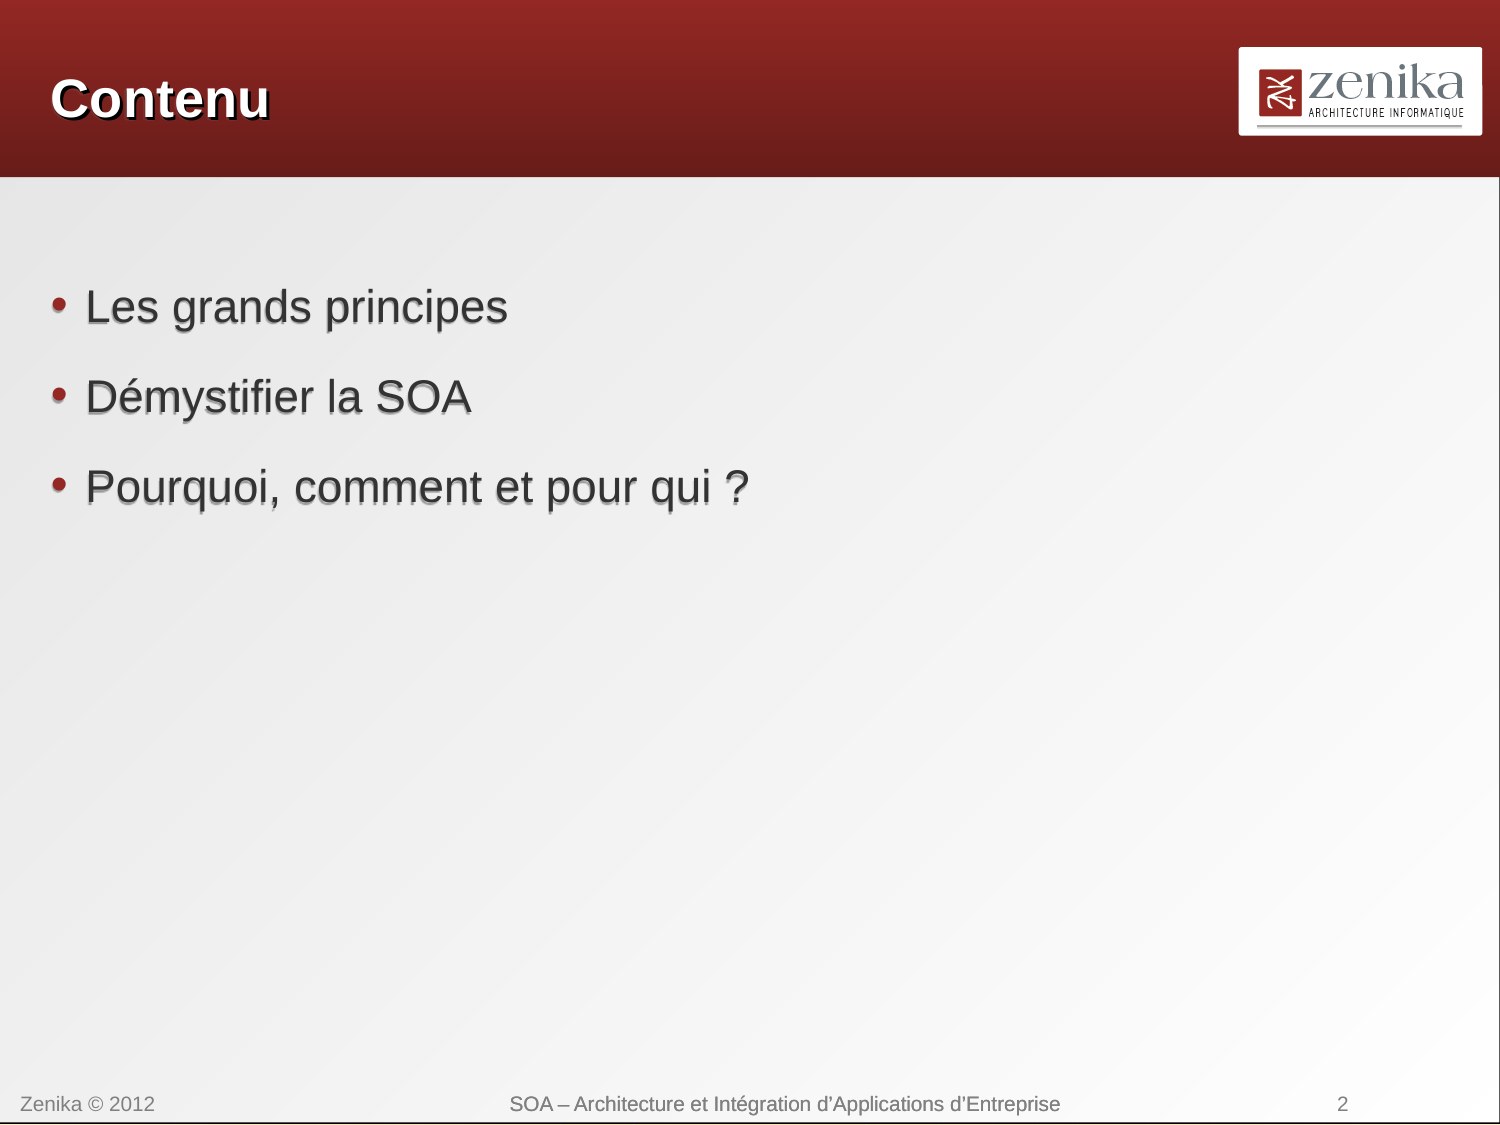

# Contenu
Les grands principes
Démystifier la SOA
Pourquoi, comment et pour qui ?
SOA – Architecture et Intégration d’Applications d’Entreprise